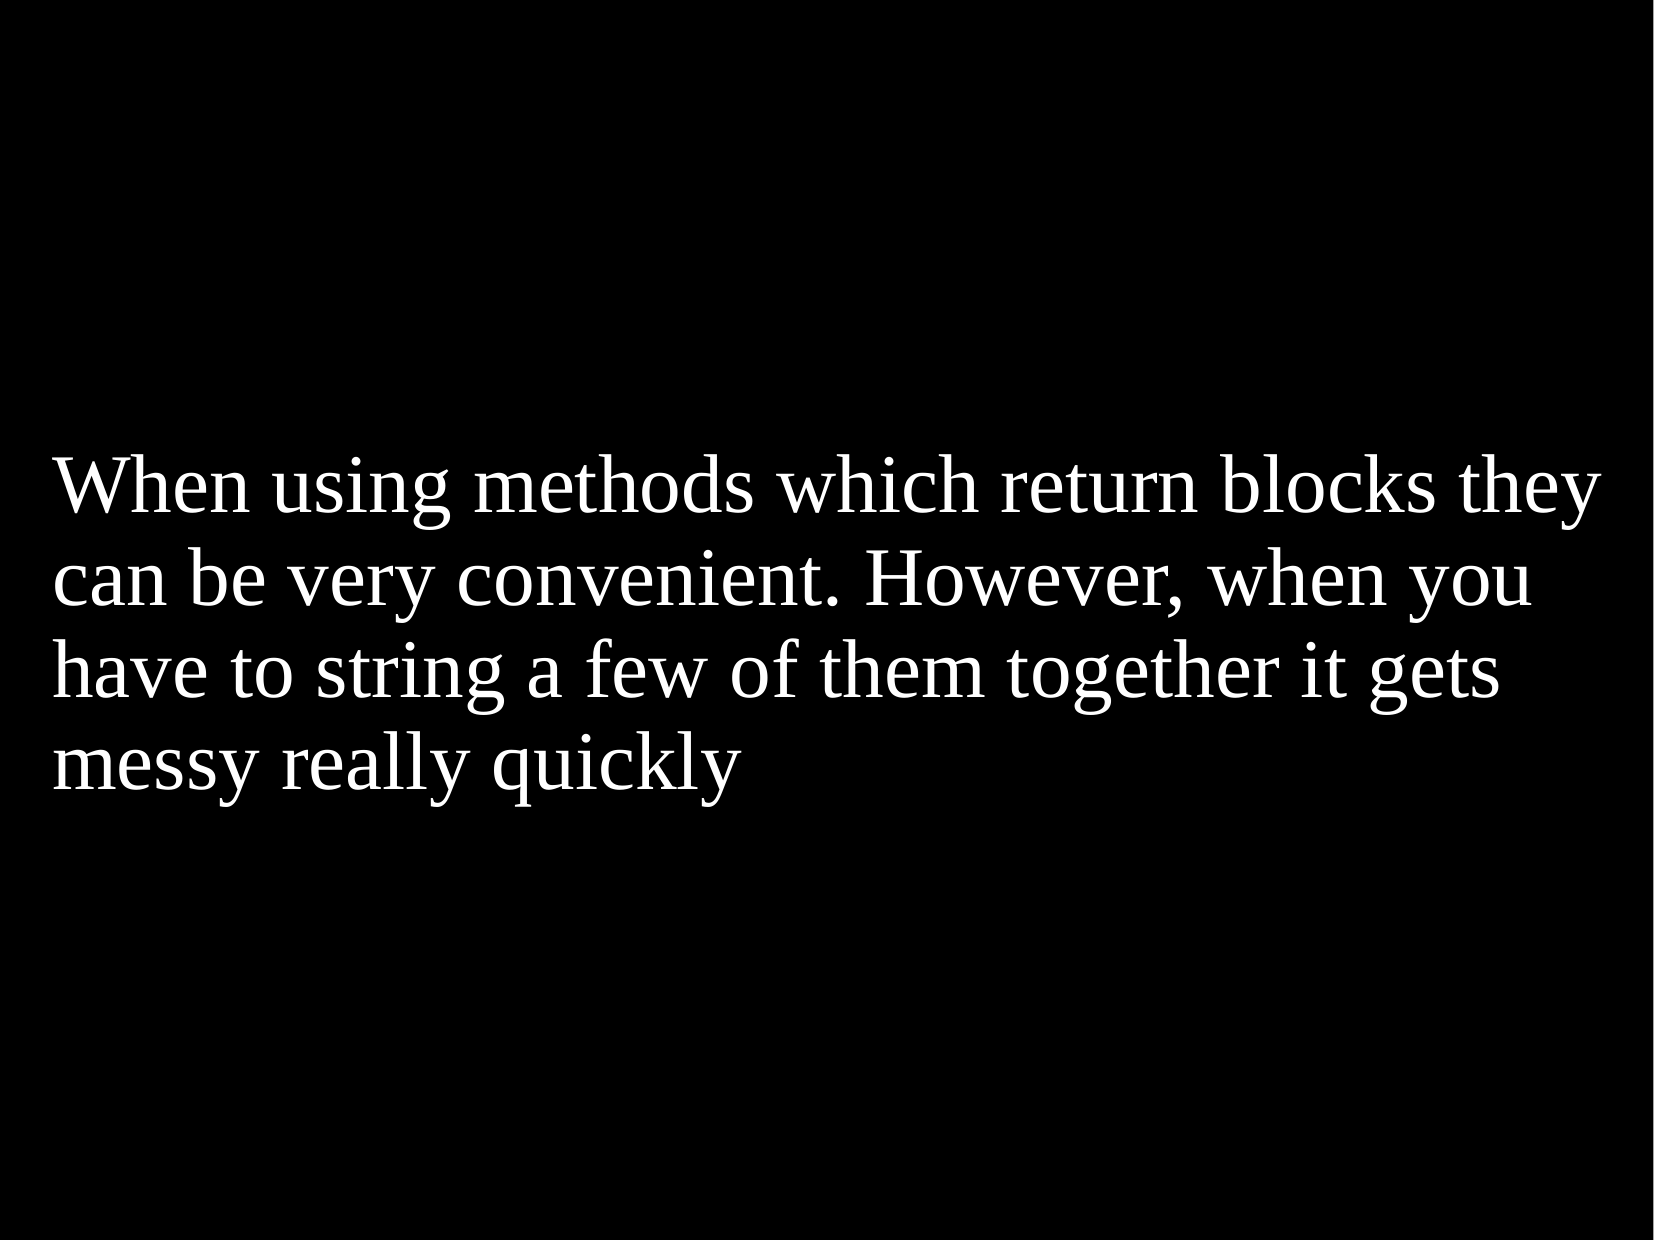

When using methods which return blocks they can be very convenient. However, when you have to string a few of them together it gets messy really quickly